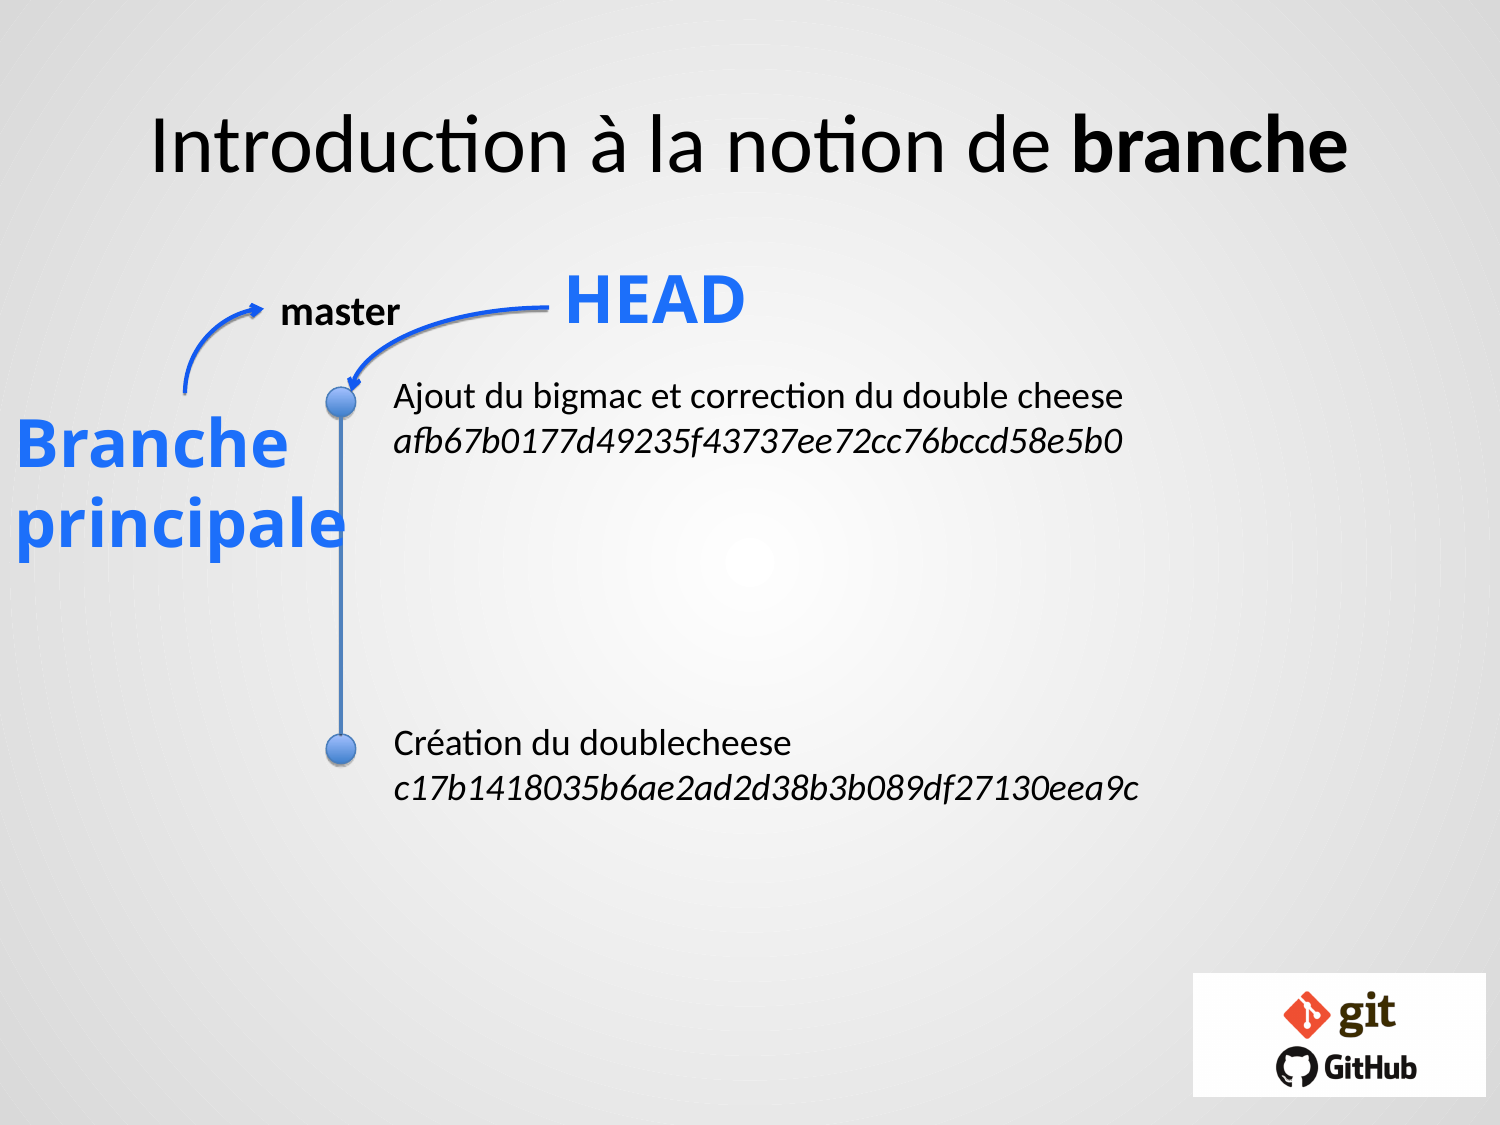

# Introduction à la notion de branche
HEAD
master
Ajout du bigmac et correction du double cheese
afb67b0177d49235f43737ee72cc76bccd58e5b0
Branche principale
Création du doublecheese
c17b1418035b6ae2ad2d38b3b089df27130eea9c